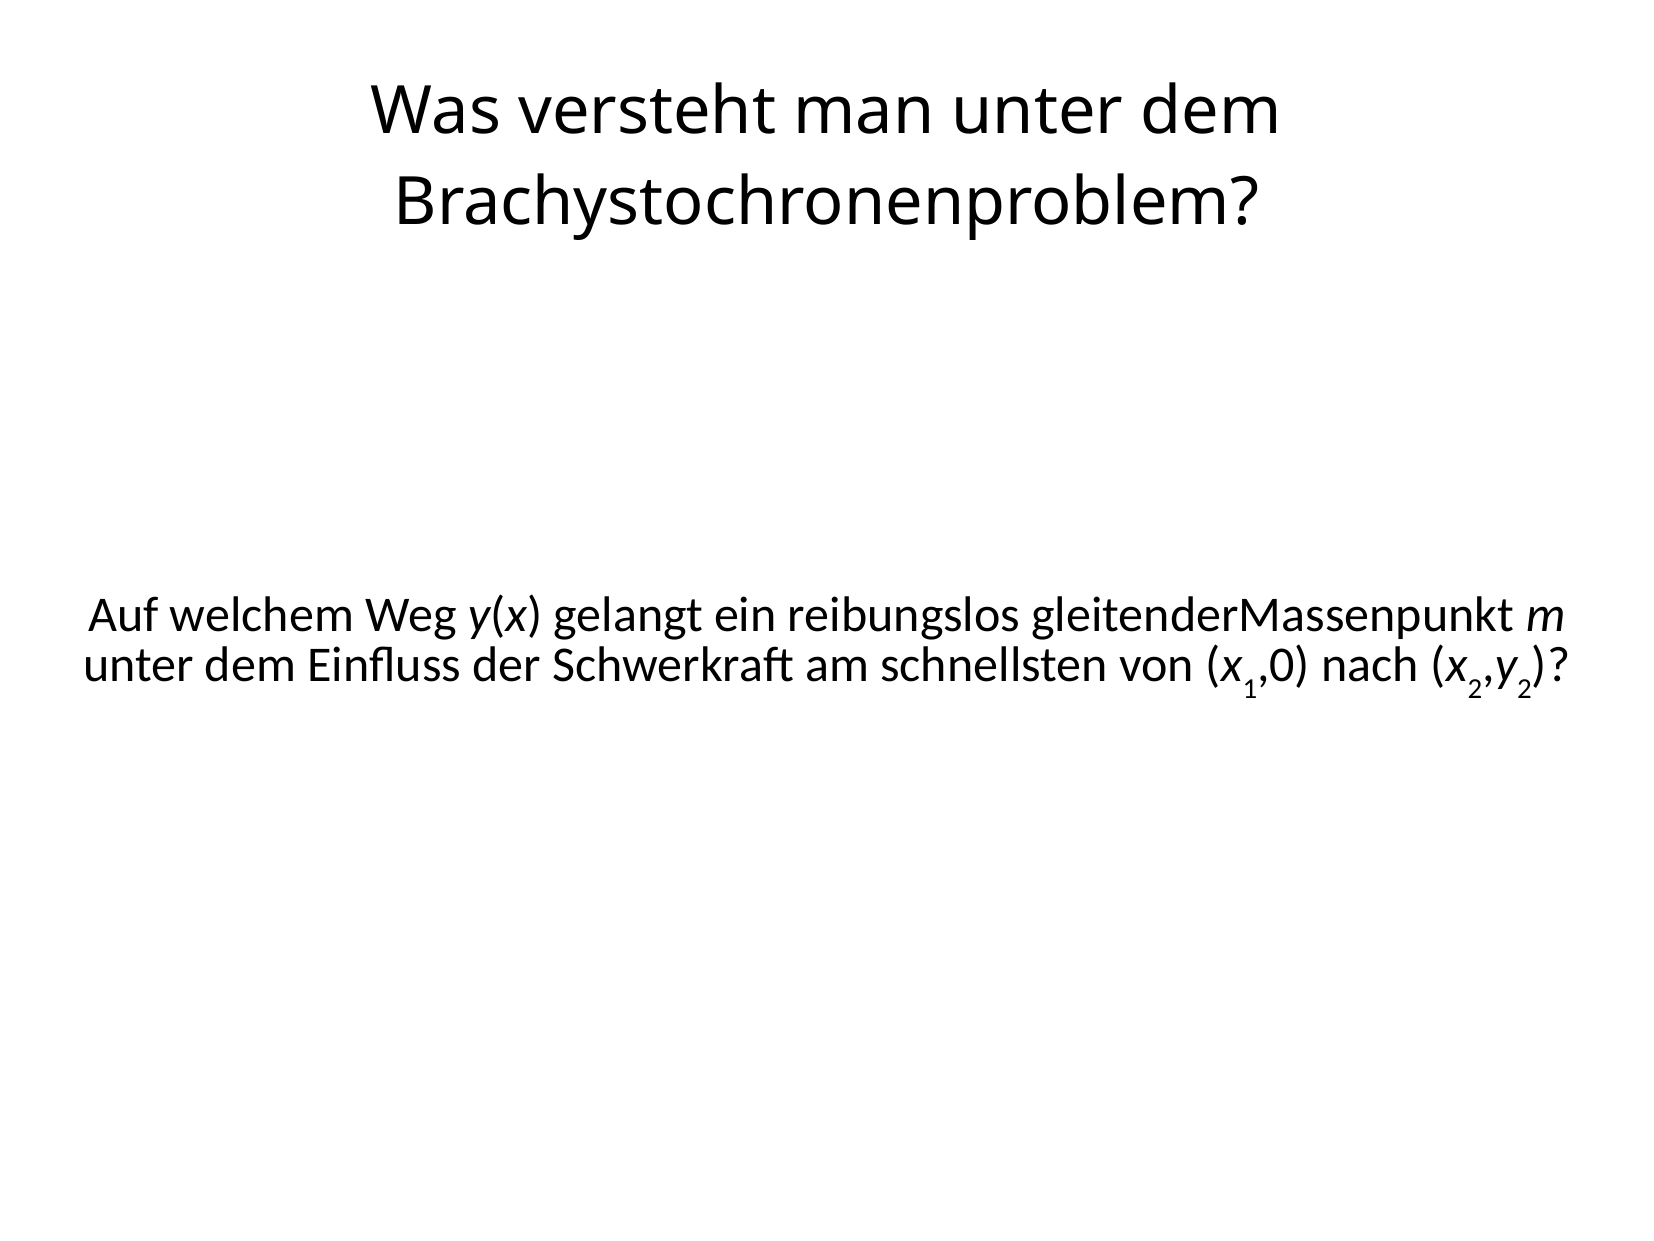

# Was versteht man unter dem Brachystochronenproblem?
Auf welchem Weg y(x) gelangt ein reibungslos gleitenderMassenpunkt m unter dem Einfluss der Schwerkraft am schnellsten von (x1,0) nach (x2,y2)?